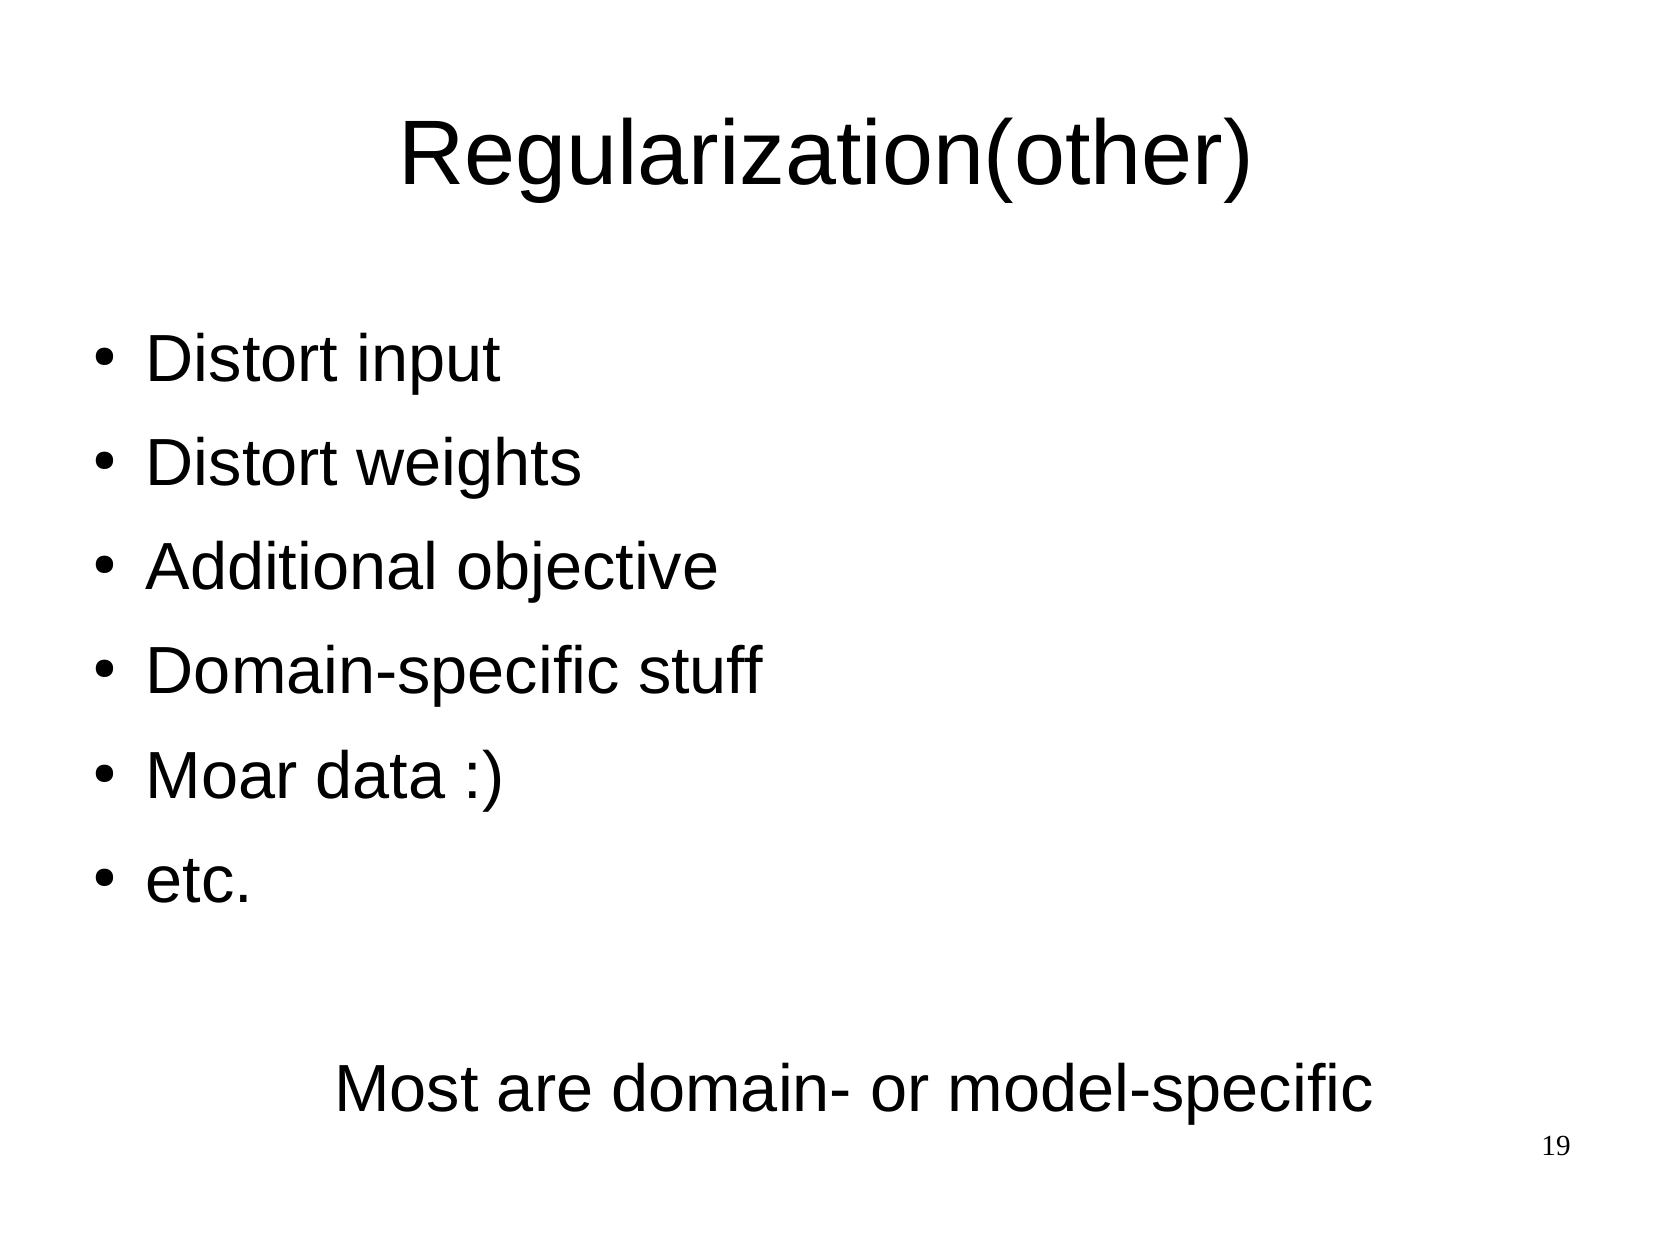

# Regularization(other)
Distort input
Distort weights
Additional objective
Domain-specific stuff
Moar data :)
etc.
Most are domain- or model-specific
19